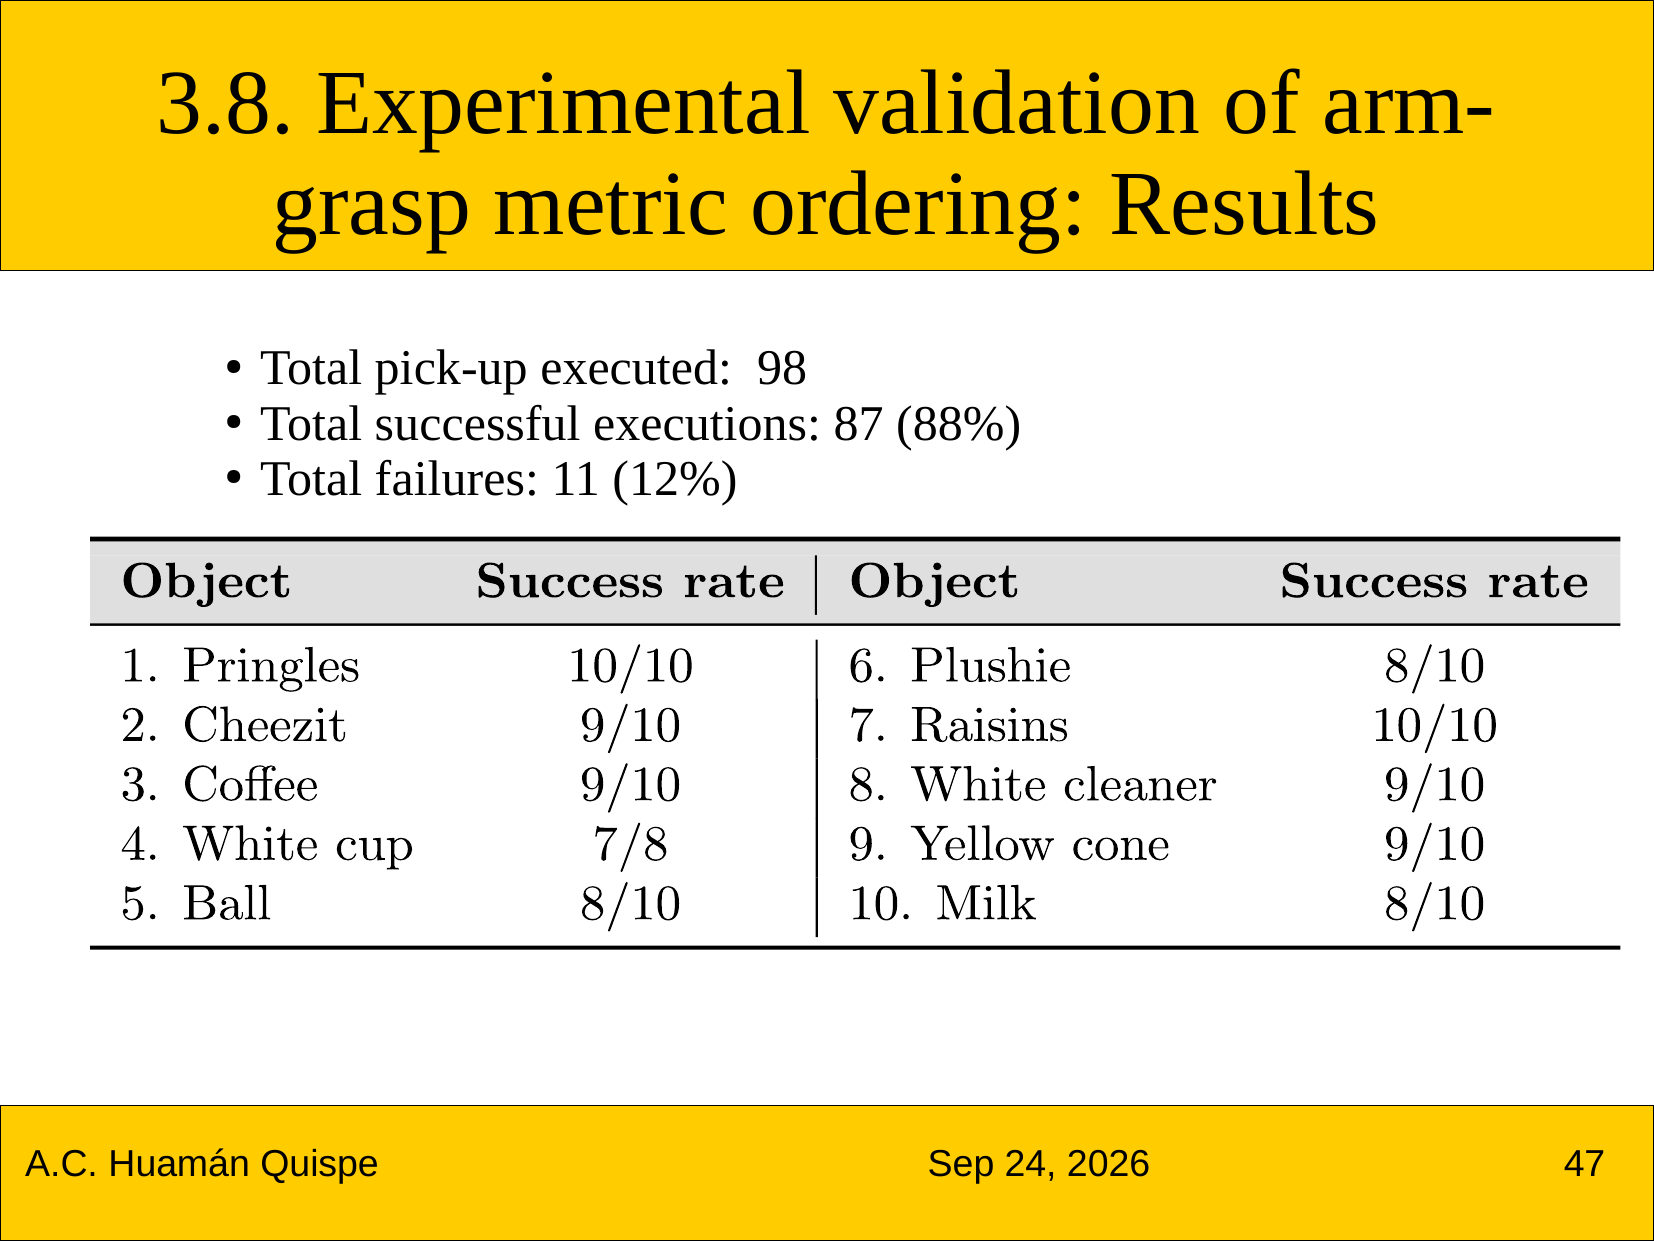

# 3.8. Experimental validation of arm-grasp metric ordering: Results
Total pick-up executed: 98
Total successful executions: 87 (88%)
Total failures: 11 (12%)